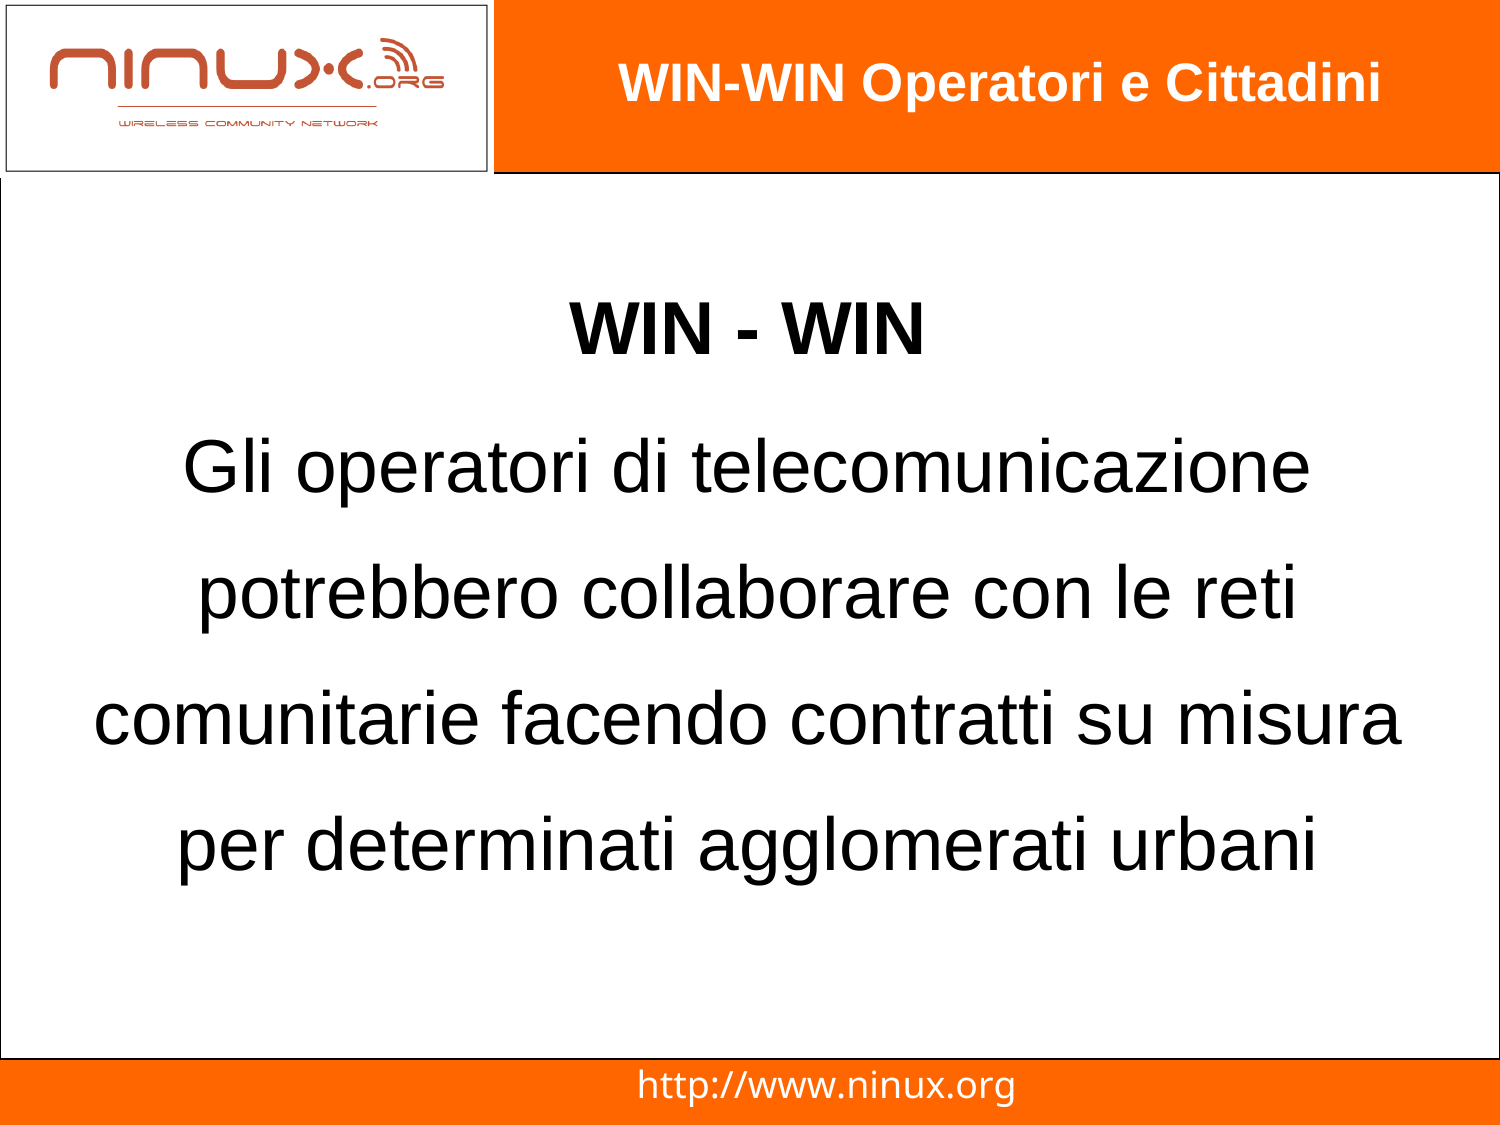

WIN-WIN Operatori e Cittadini
# WIN - WIN
Gli operatori di telecomunicazione potrebbero collaborare con le reti comunitarie facendo contratti su misura per determinati agglomerati urbani
http://www.ninux.org